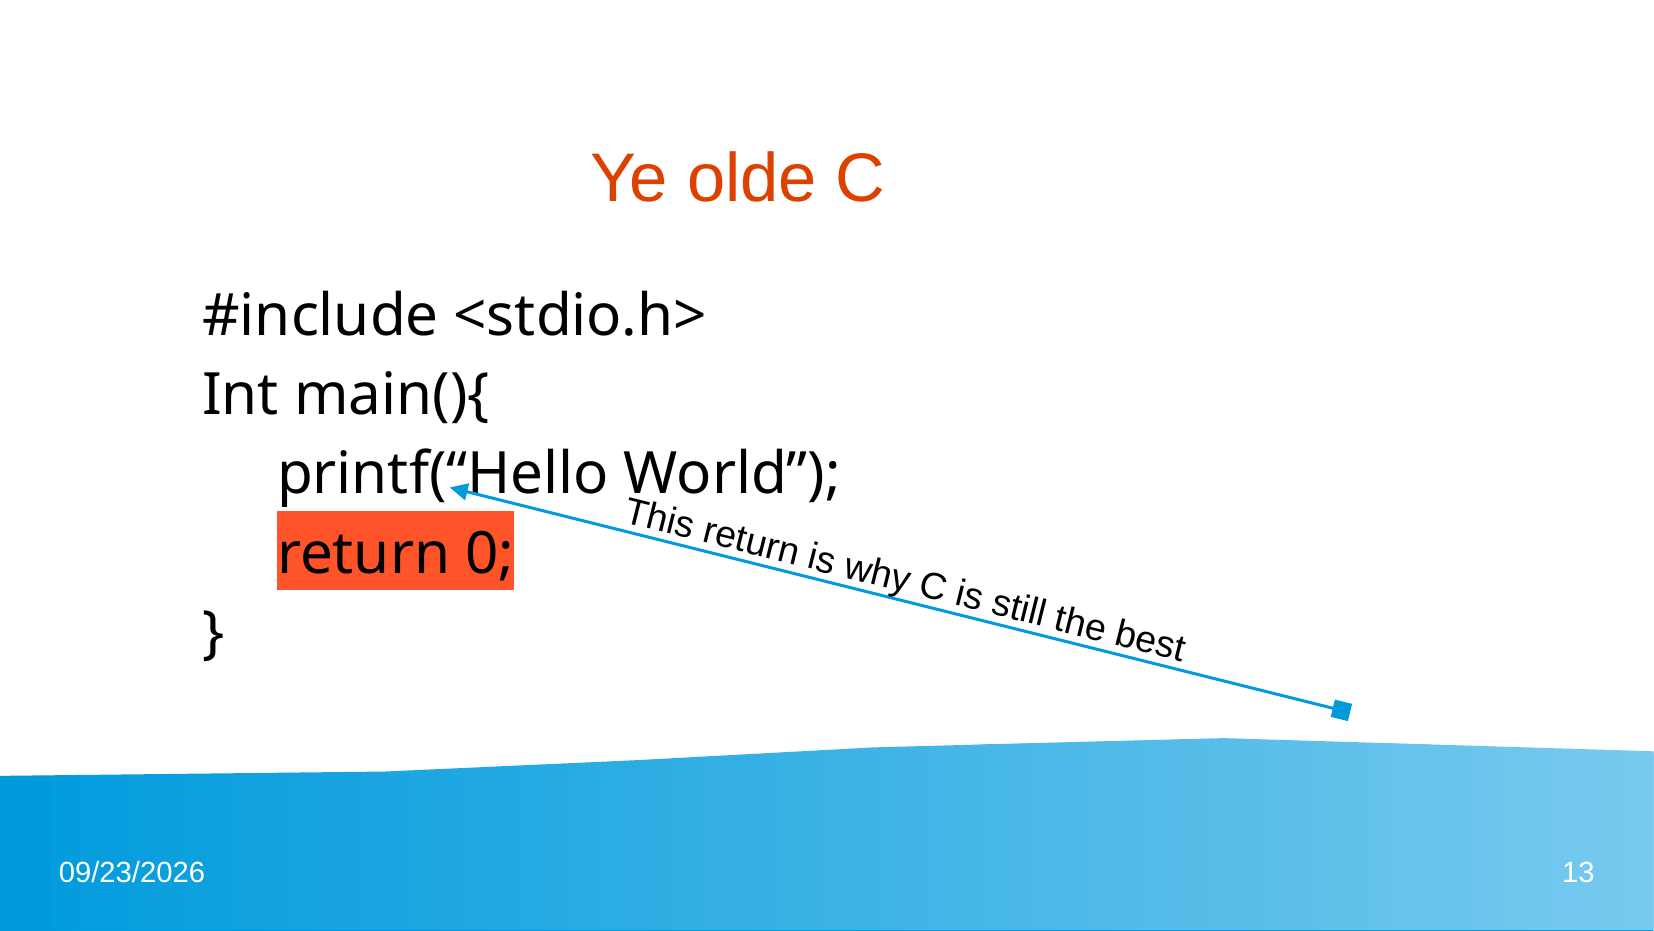

# Ye olde C
#include <stdio.h>
Int main(){
	printf(“Hello World”);
	return 0;
}
This return is why C is still the best